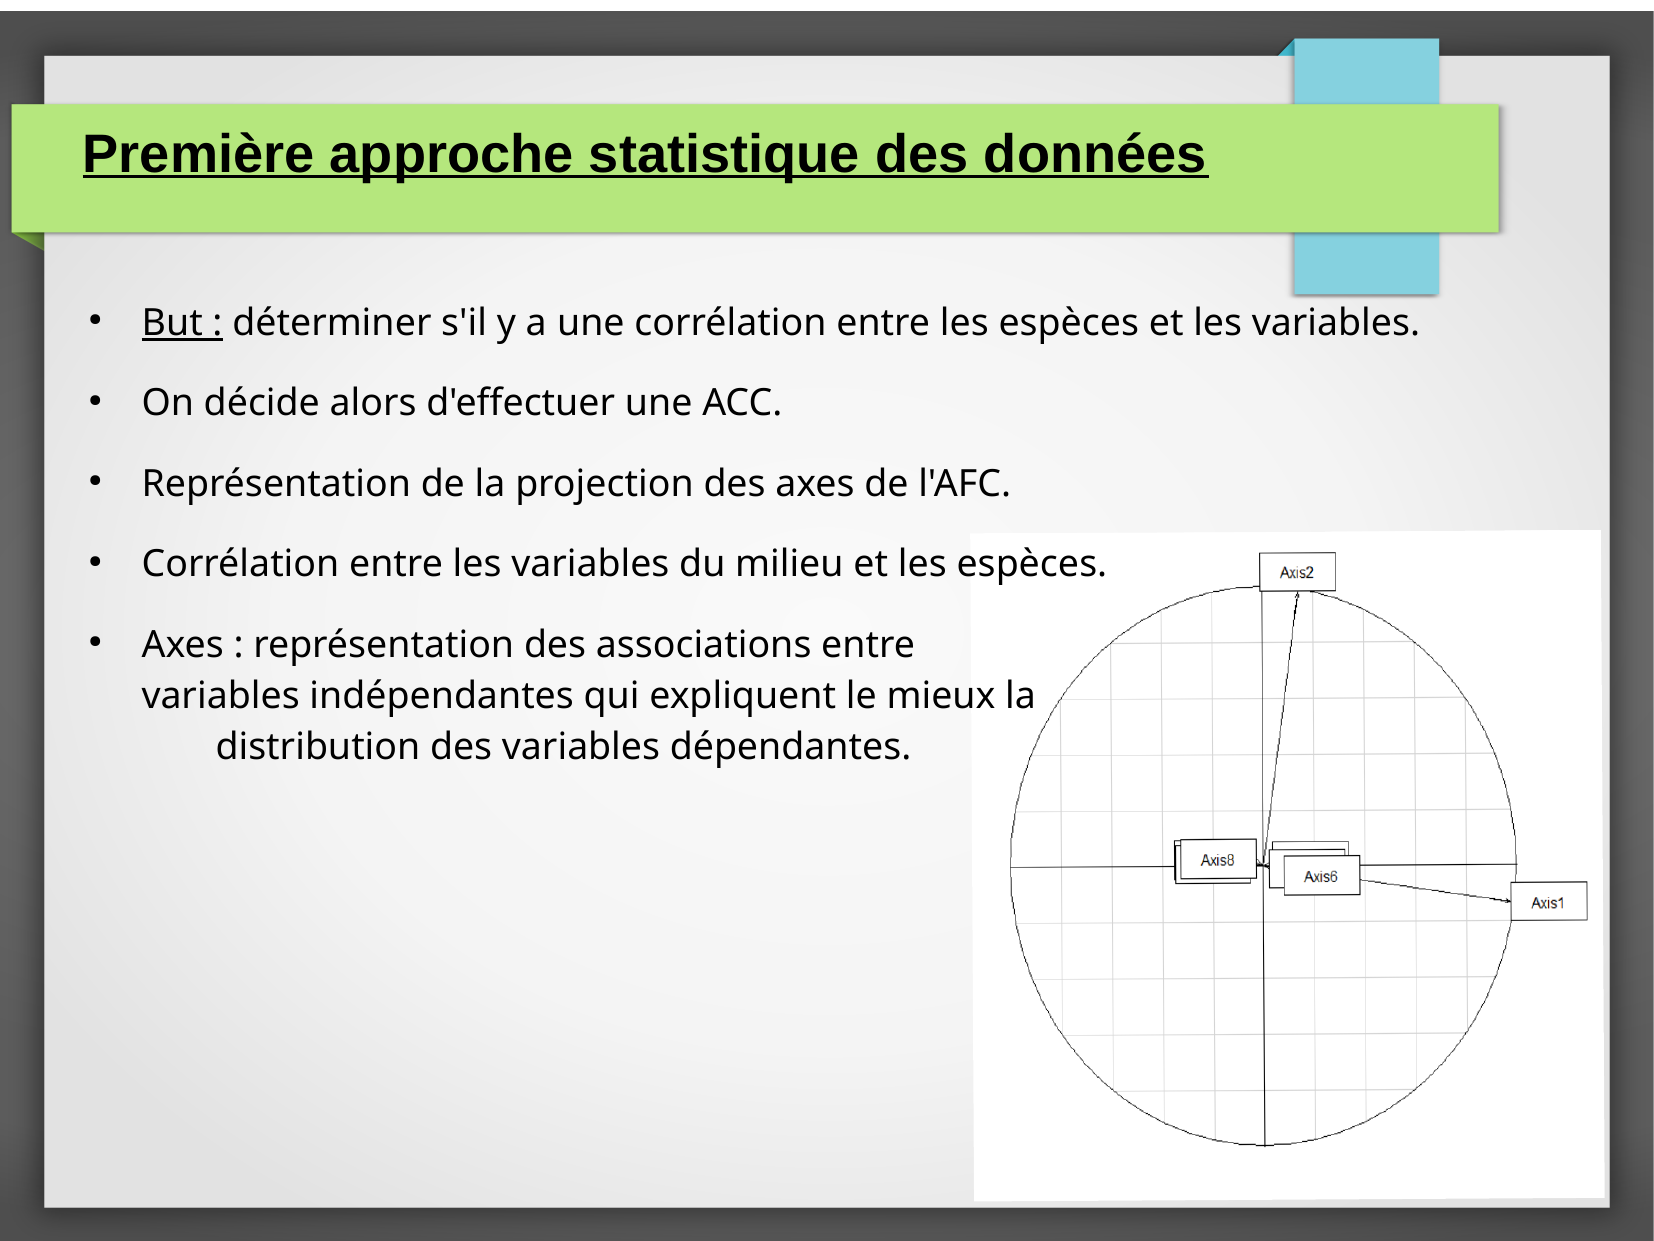

# Première approche statistique des données
But : déterminer s'il y a une corrélation entre les espèces et les variables.
On décide alors d'effectuer une ACC.
Représentation de la projection des axes de l'AFC.
Corrélation entre les variables du milieu et les espèces.
Axes : représentation des associations entre 									variables indépendantes qui expliquent le mieux la 								distribution des variables dépendantes.